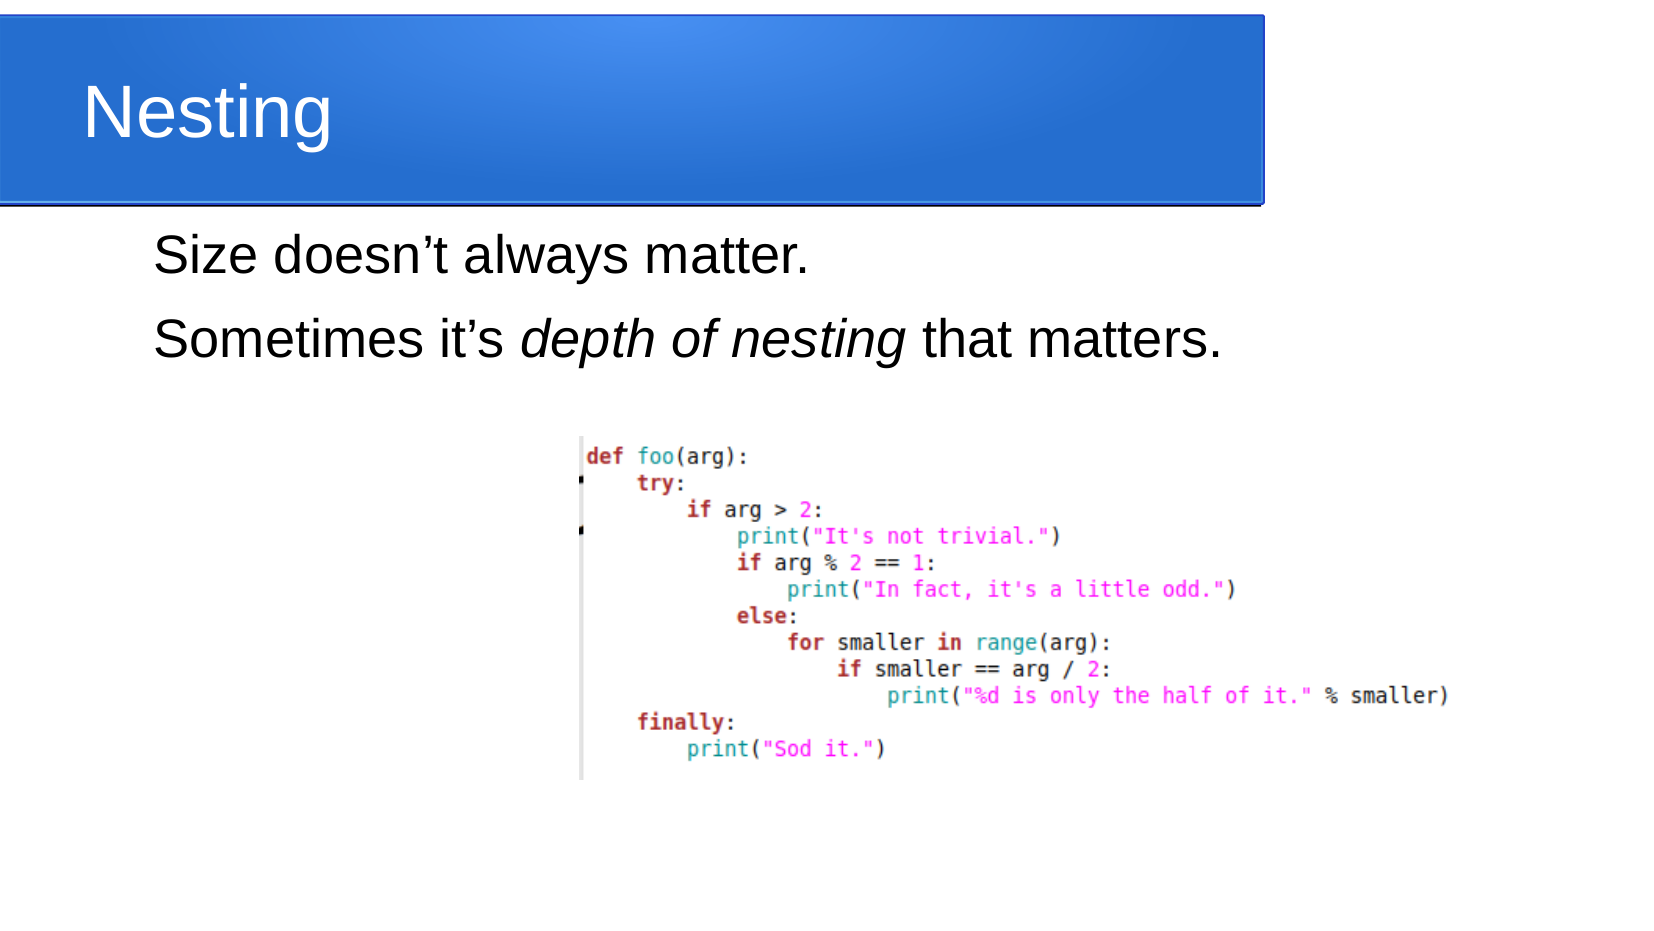

# Nesting
Size doesn’t always matter.
Sometimes it’s depth of nesting that matters.